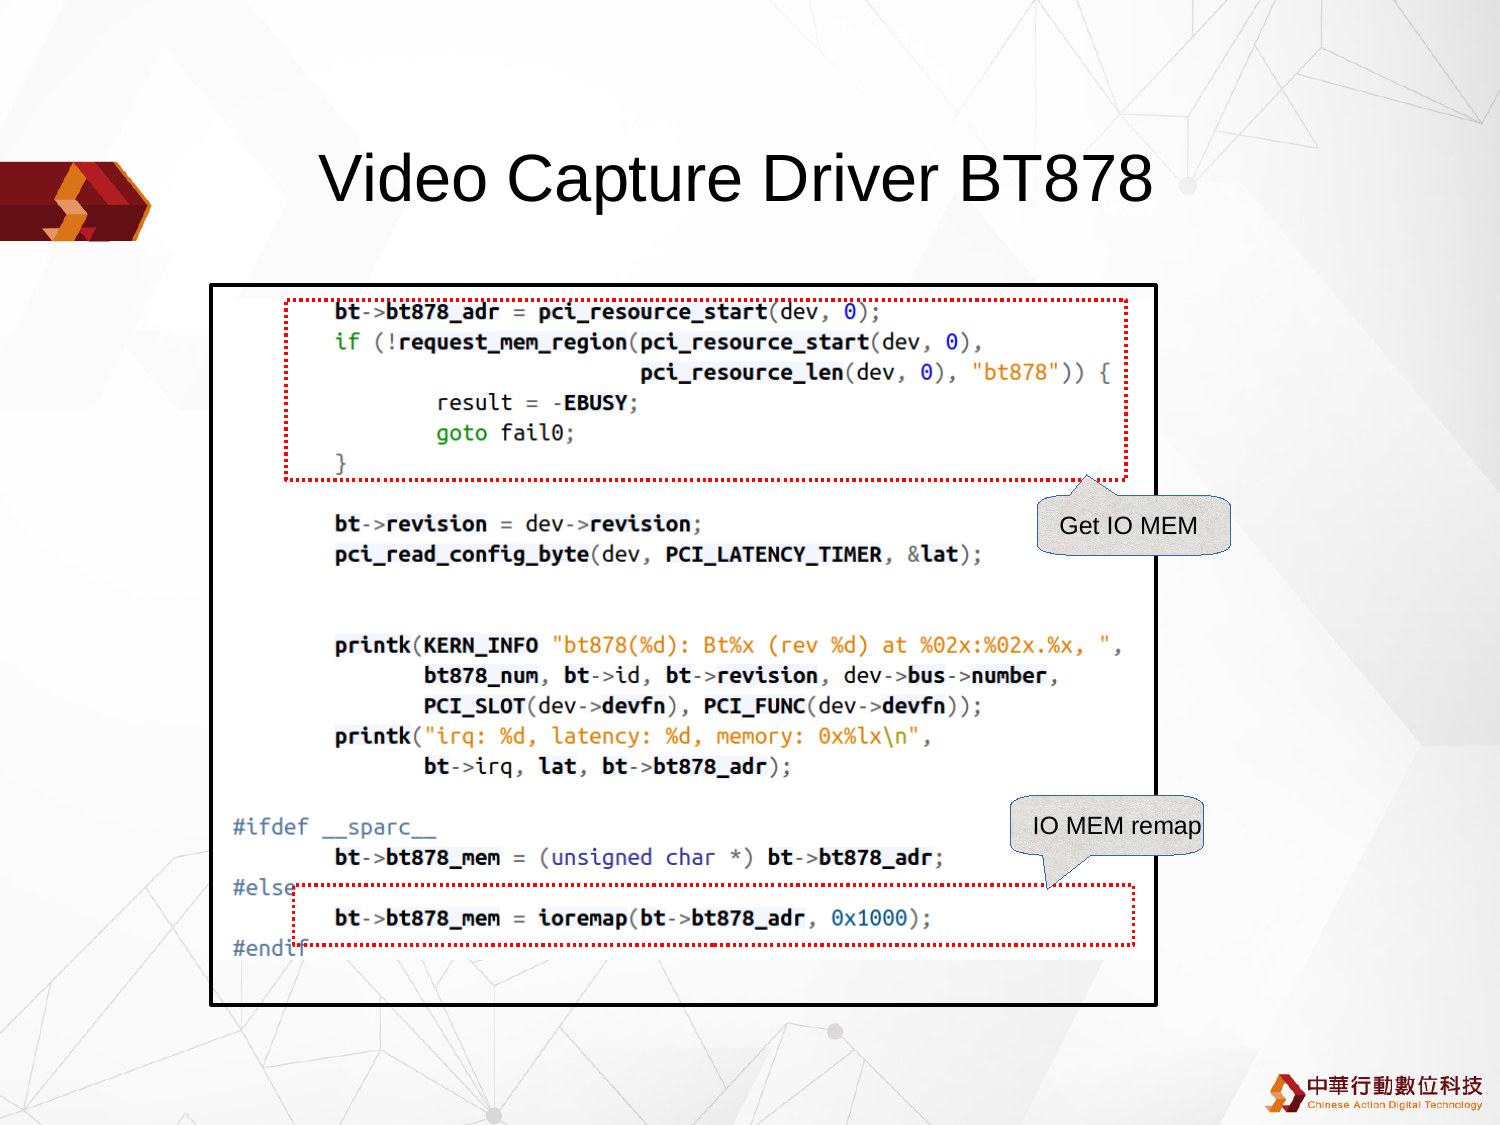

# Video Capture Driver BT878
Get IO MEM
IO MEM remap